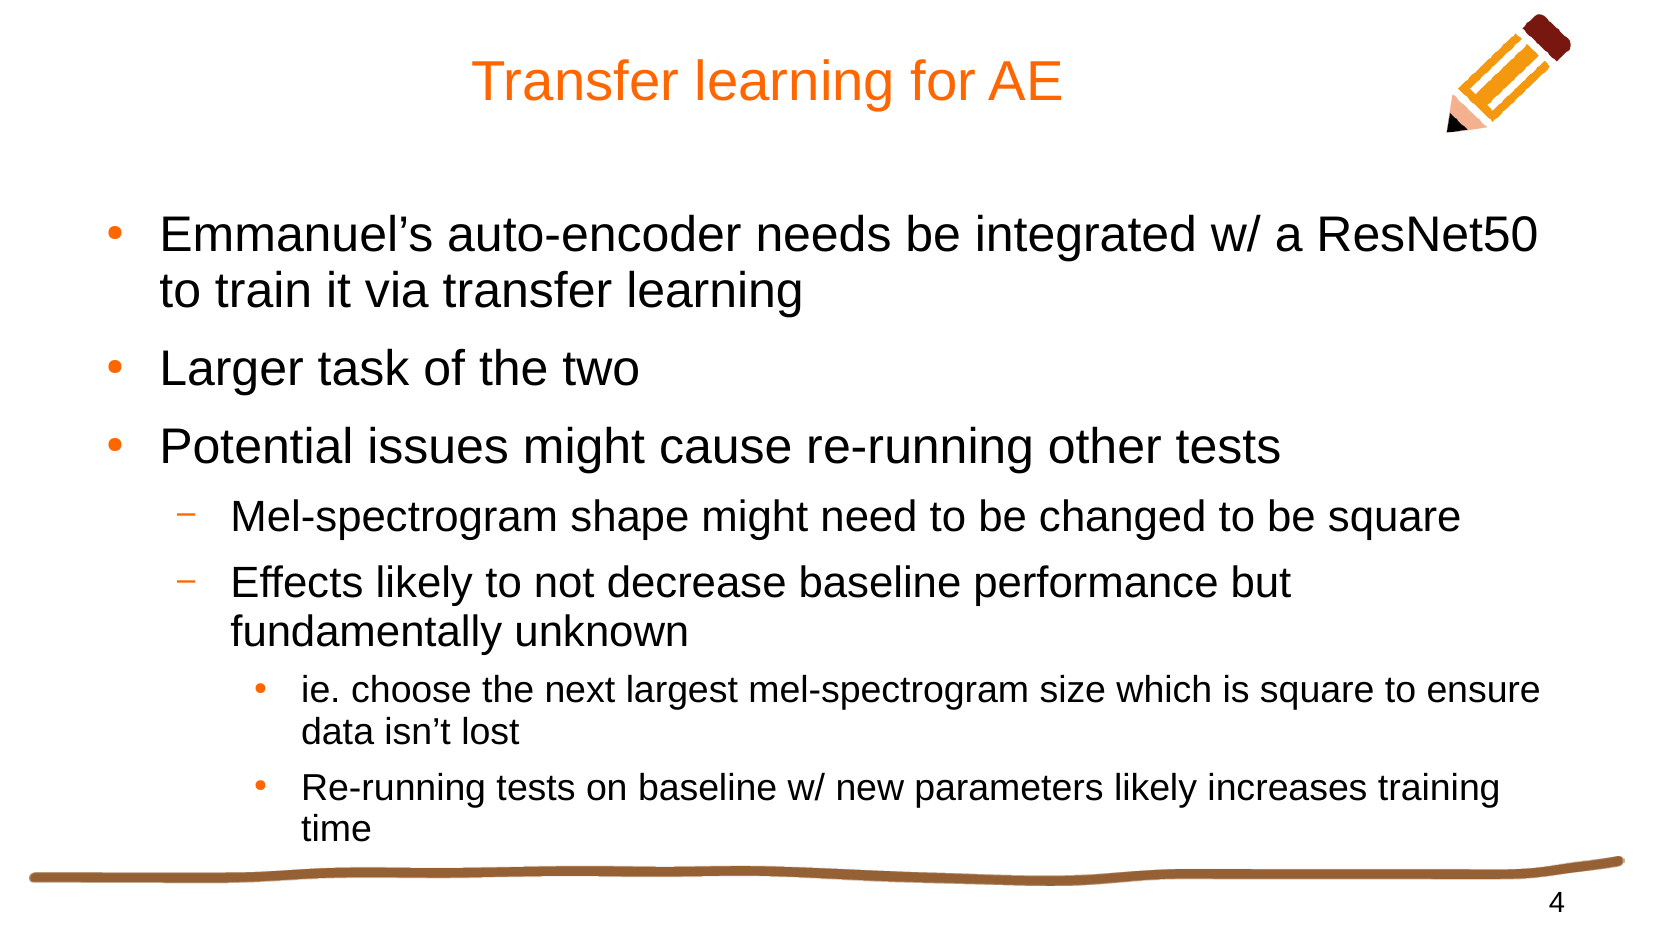

# Transfer learning for AE
Emmanuel’s auto-encoder needs be integrated w/ a ResNet50 to train it via transfer learning
Larger task of the two
Potential issues might cause re-running other tests
Mel-spectrogram shape might need to be changed to be square
Effects likely to not decrease baseline performance but fundamentally unknown
ie. choose the next largest mel-spectrogram size which is square to ensure data isn’t lost
Re-running tests on baseline w/ new parameters likely increases training time
4